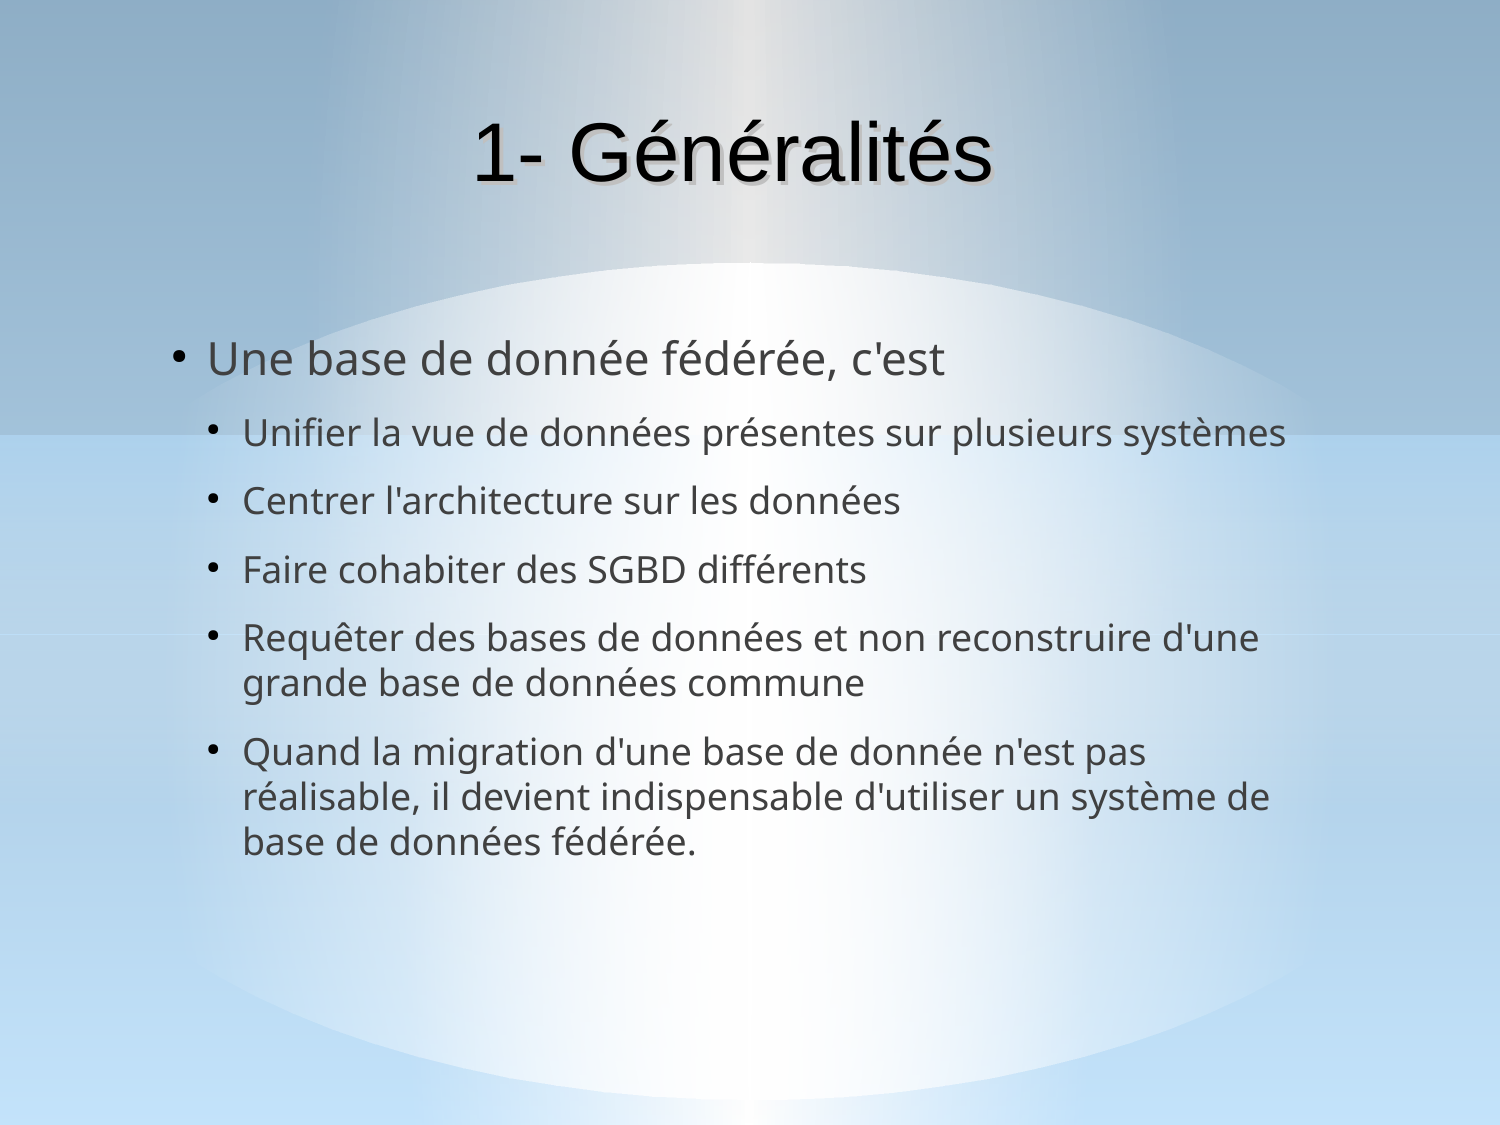

1- Généralités
Une base de donnée fédérée, c'est
Unifier la vue de données présentes sur plusieurs systèmes
Centrer l'architecture sur les données
Faire cohabiter des SGBD différents
Requêter des bases de données et non reconstruire d'une grande base de données commune
Quand la migration d'une base de donnée n'est pas réalisable, il devient indispensable d'utiliser un système de base de données fédérée.
#